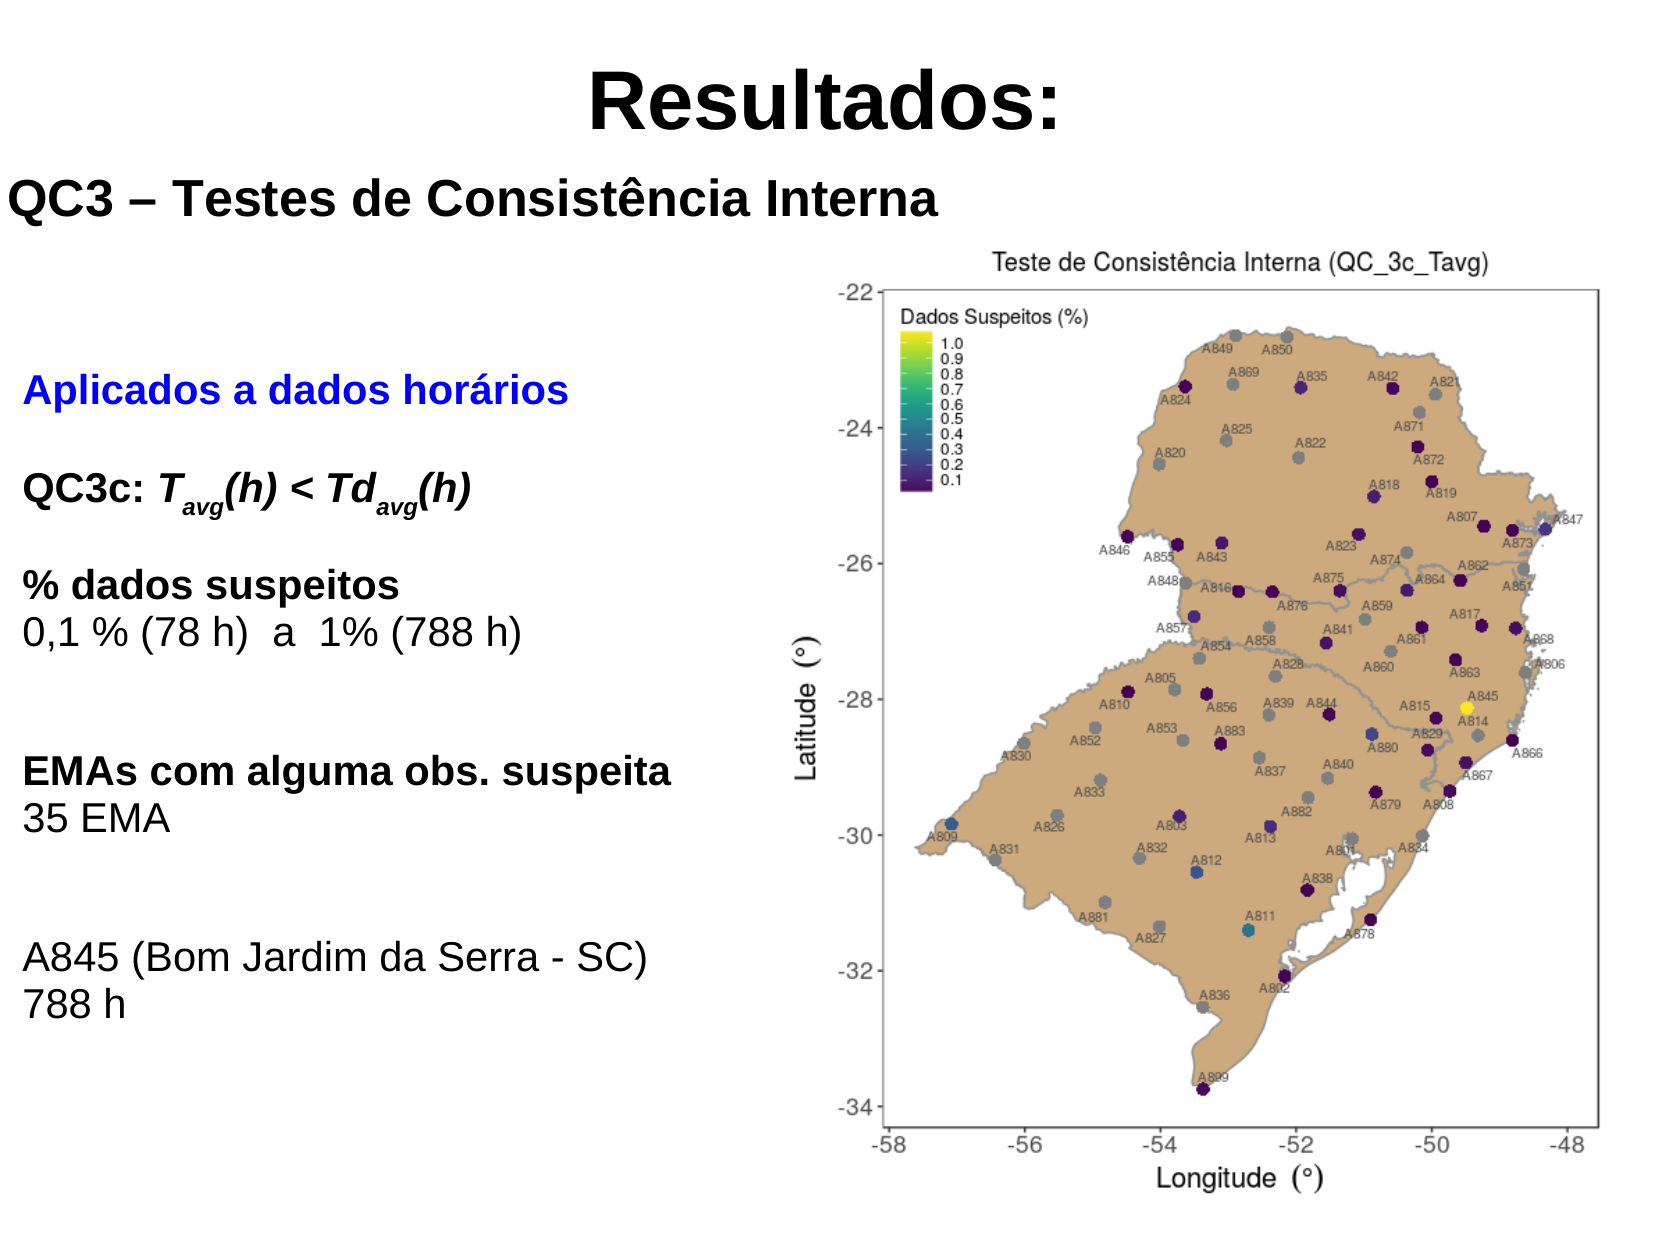

Resultados:
QC3 – Testes de Consistência Interna
Aplicados a dados horários
QC3c: Tavg(h) < Tdavg(h)
% dados suspeitos
0,1 % (78 h) a 1% (788 h)
EMAs com alguma obs. suspeita
35 EMA
A845 (Bom Jardim da Serra - SC)
788 h